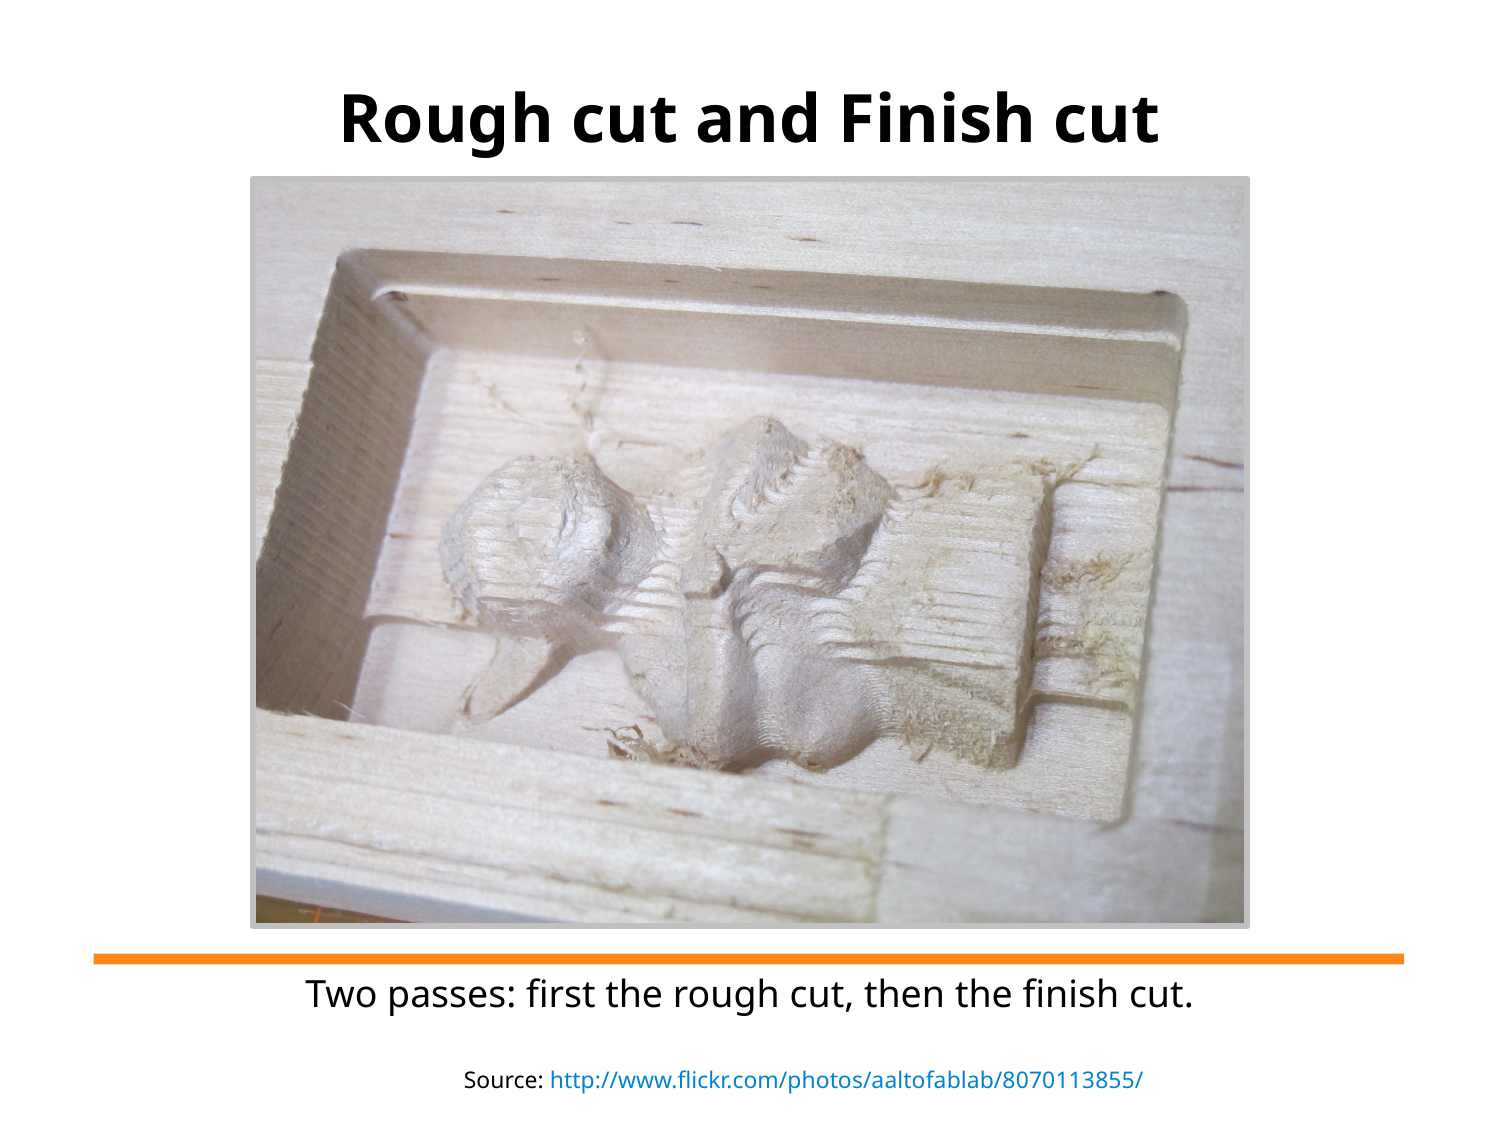

# Rough cut and Finish cut
Two passes: first the rough cut, then the finish cut.
Source: http://www.flickr.com/photos/aaltofablab/8070113855/